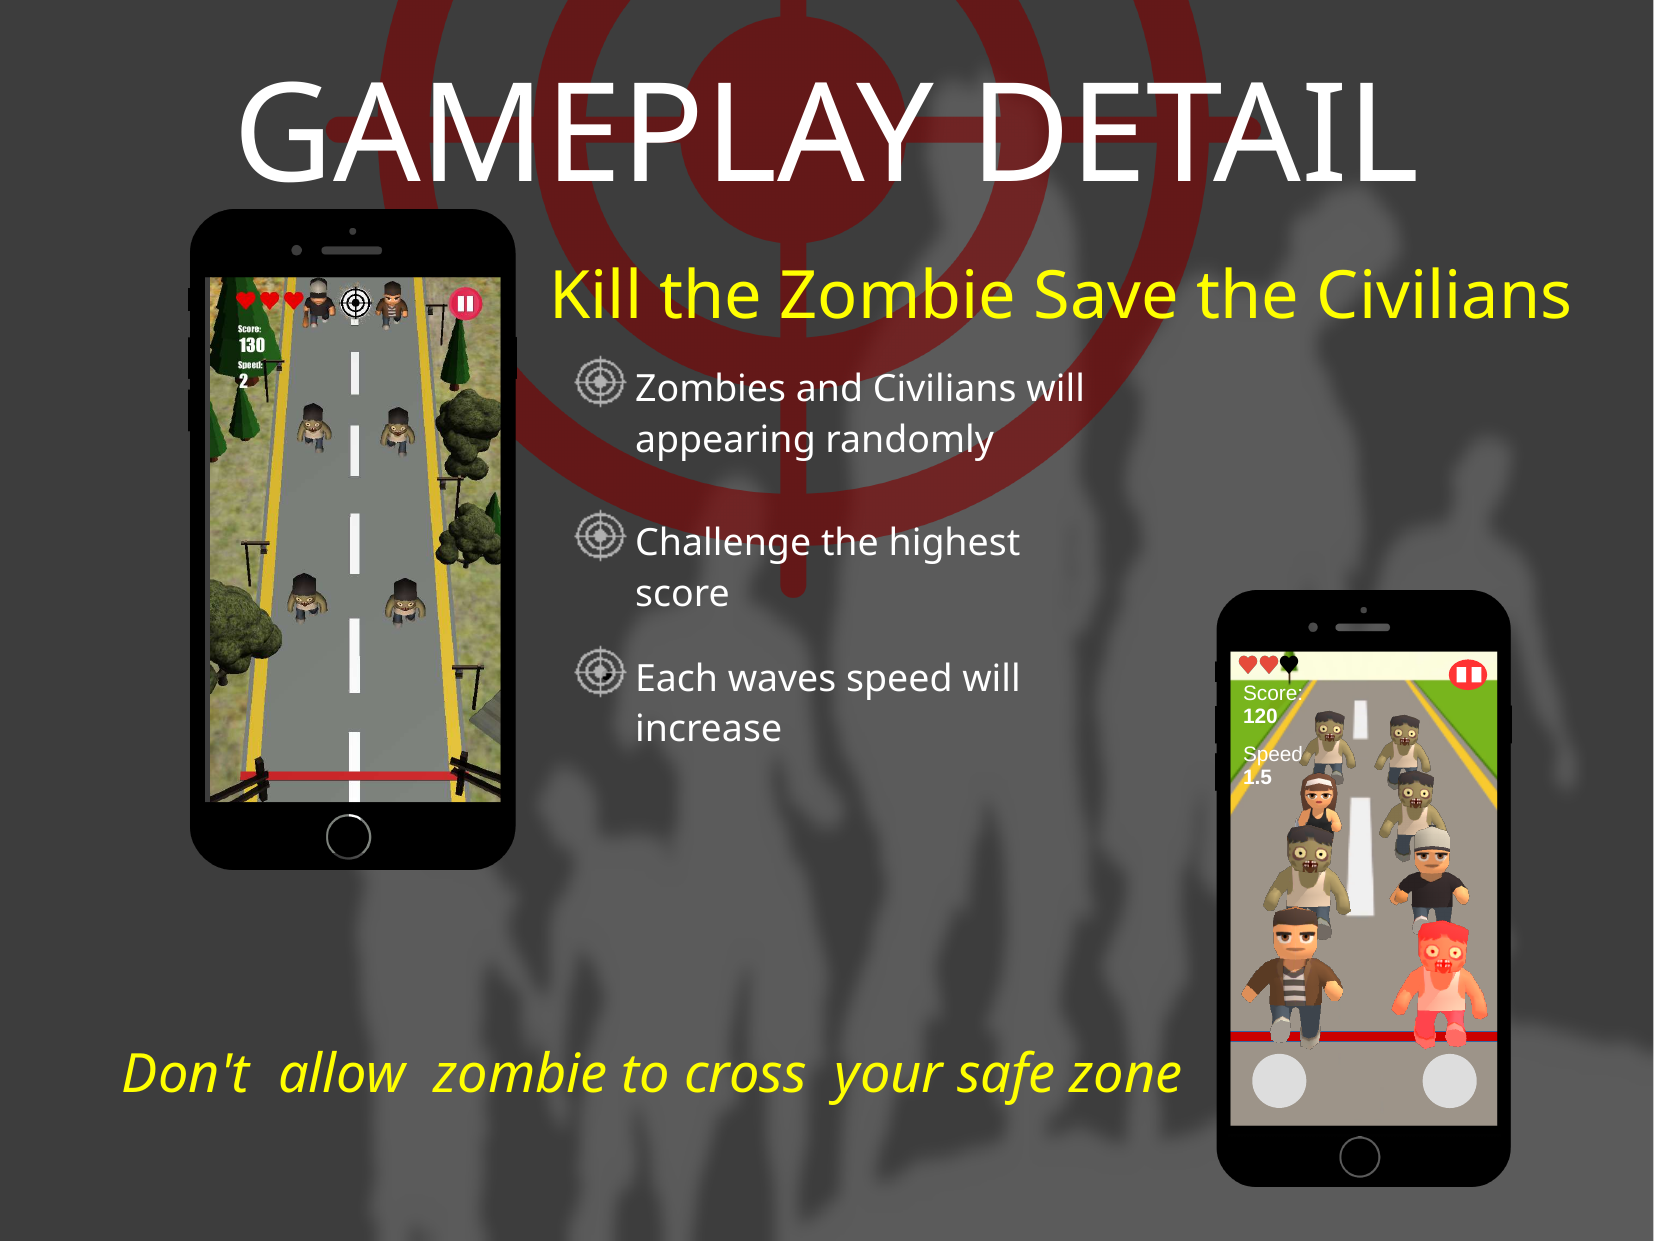

GAMEPLAY DETAIL
Kill the Zombie Save the Civilians
Zombies and Civilians will appearing randomly
Challenge the highest score
Each waves speed will increase
Score:
120
Speed:
1.5
Don't allow zombie to cross your safe zone